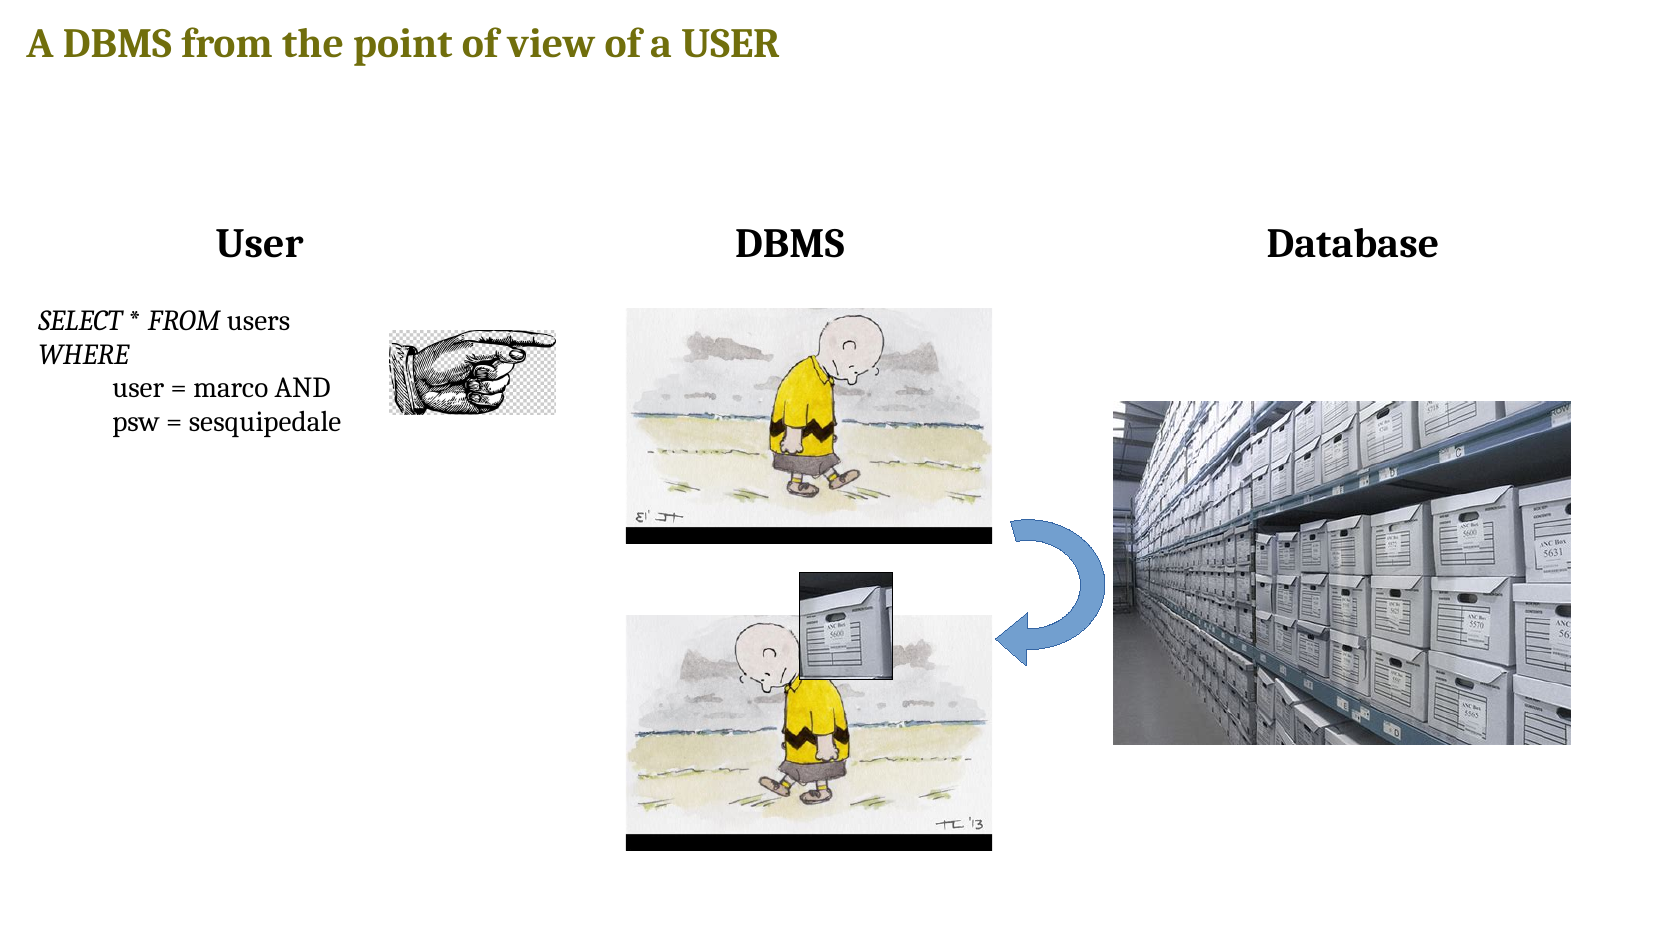

A DBMS from the point of view of a USER
User
DBMS
Database
SELECT * FROM users
WHERE
	user = marco AND
	psw = sesquipedale